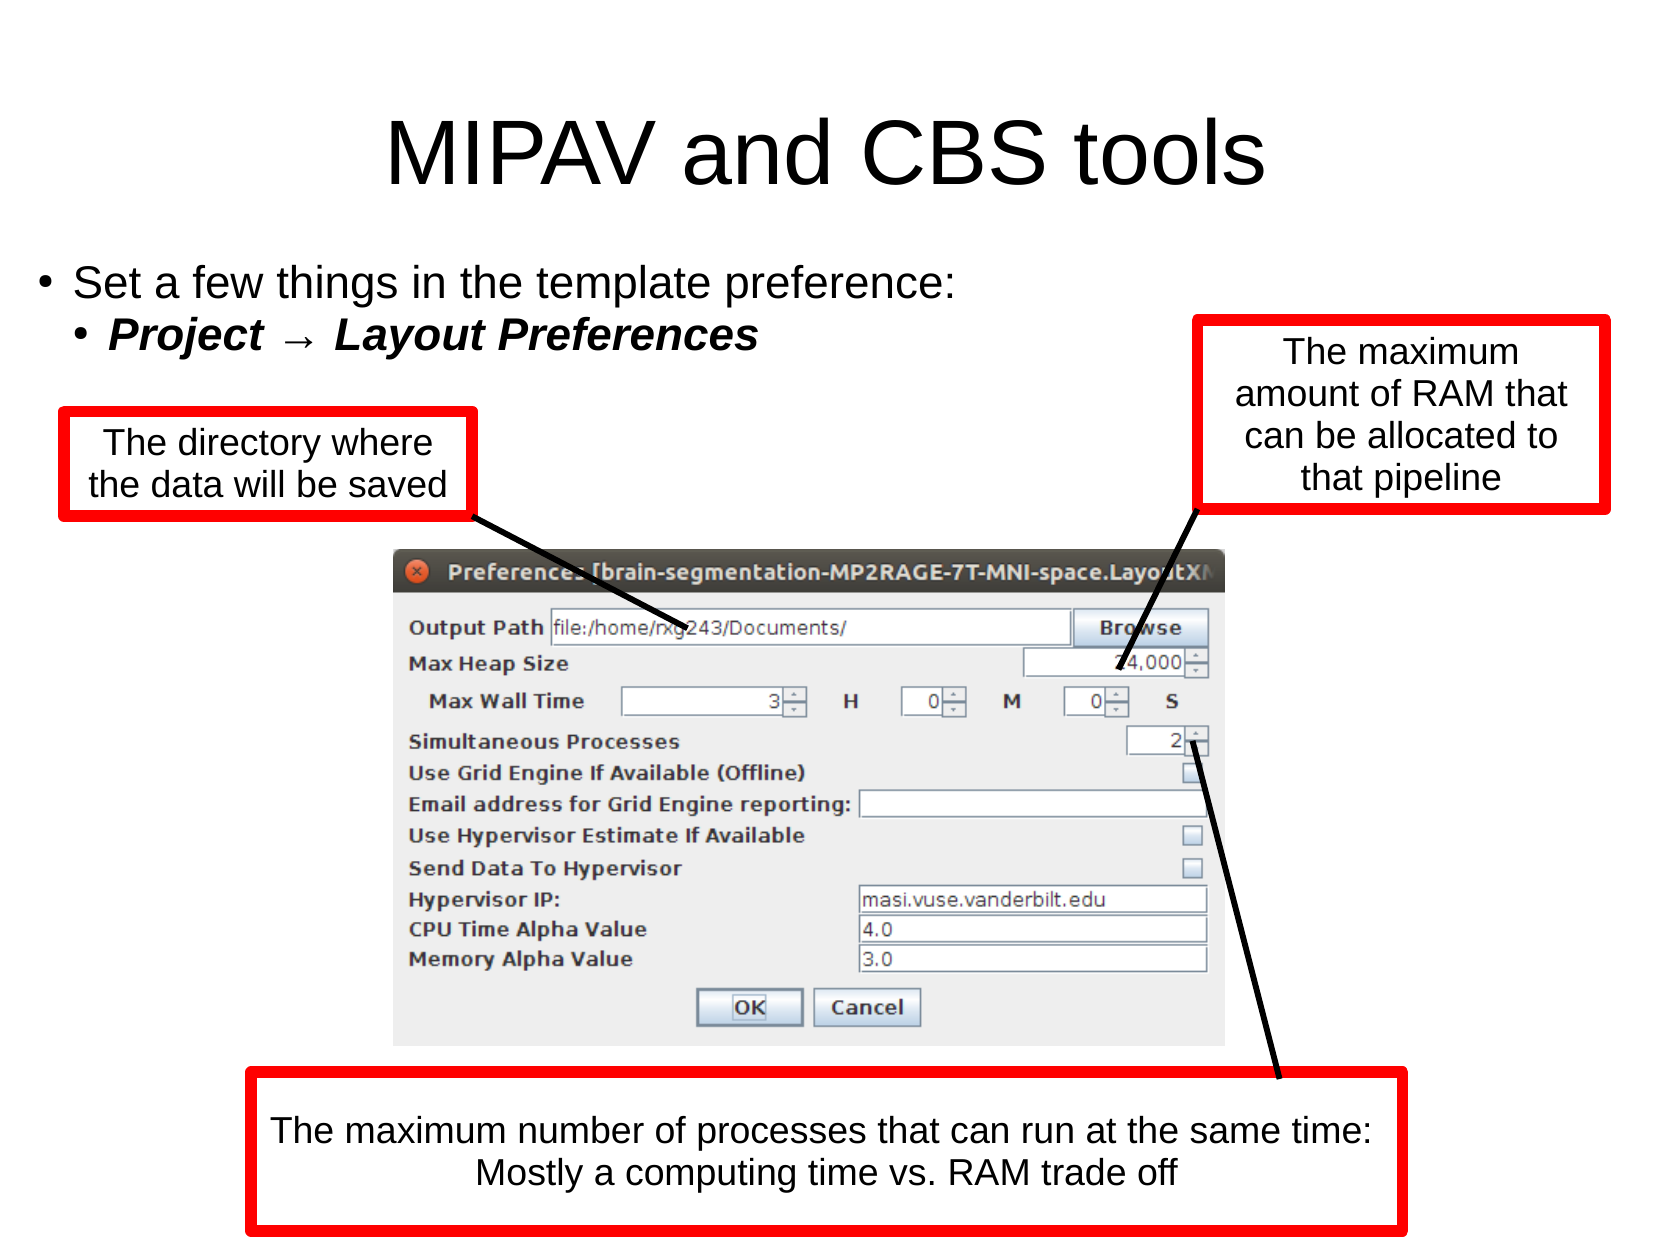

# MIPAV and CBS tools
Set a few things in the template preference:
Project → Layout Preferences
The maximum amount of RAM that can be allocated to that pipeline
The directory where the data will be saved
The maximum number of processes that can run at the same time:
Mostly a computing time vs. RAM trade off